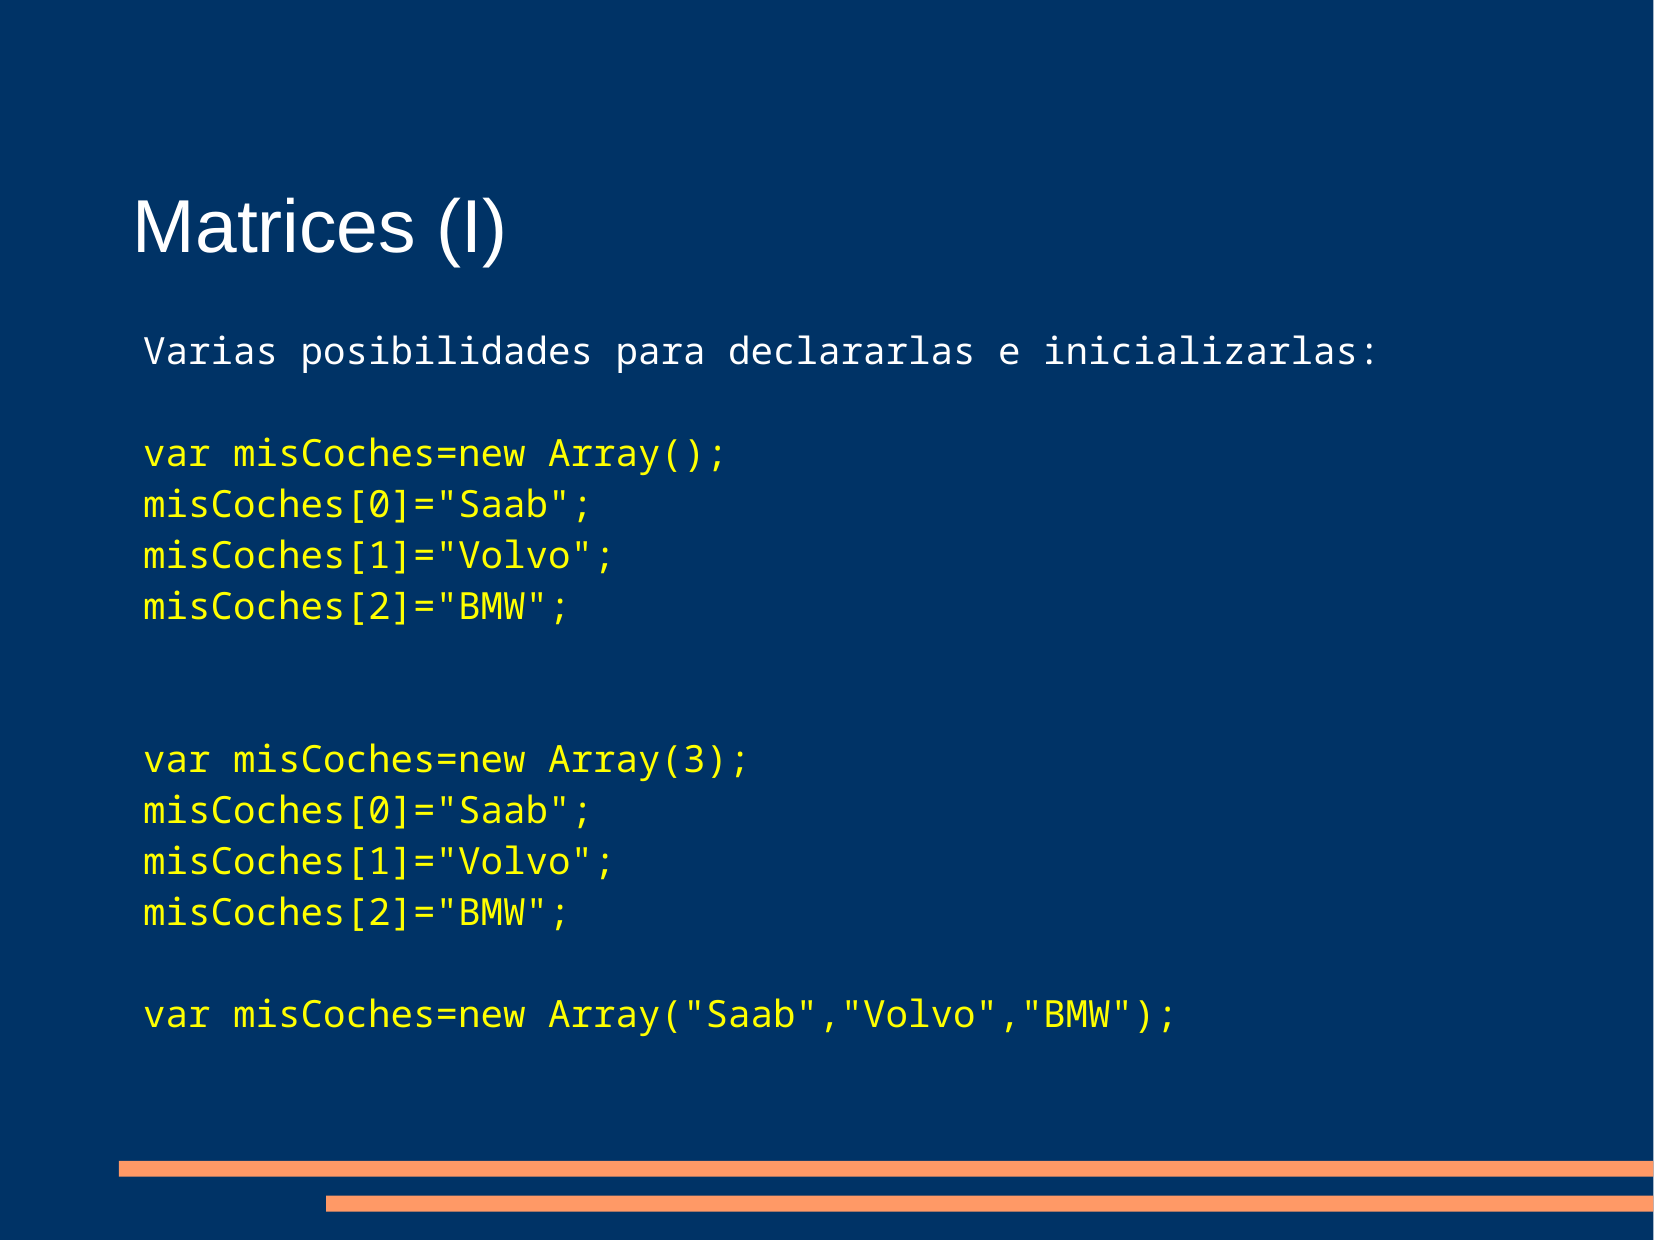

Matrices (I)
Varias posibilidades para declararlas e inicializarlas:
var misCoches=new Array();
misCoches[0]="Saab";
misCoches[1]="Volvo";
misCoches[2]="BMW";
var misCoches=new Array(3);
misCoches[0]="Saab";
misCoches[1]="Volvo";
misCoches[2]="BMW";
var misCoches=new Array("Saab","Volvo","BMW");